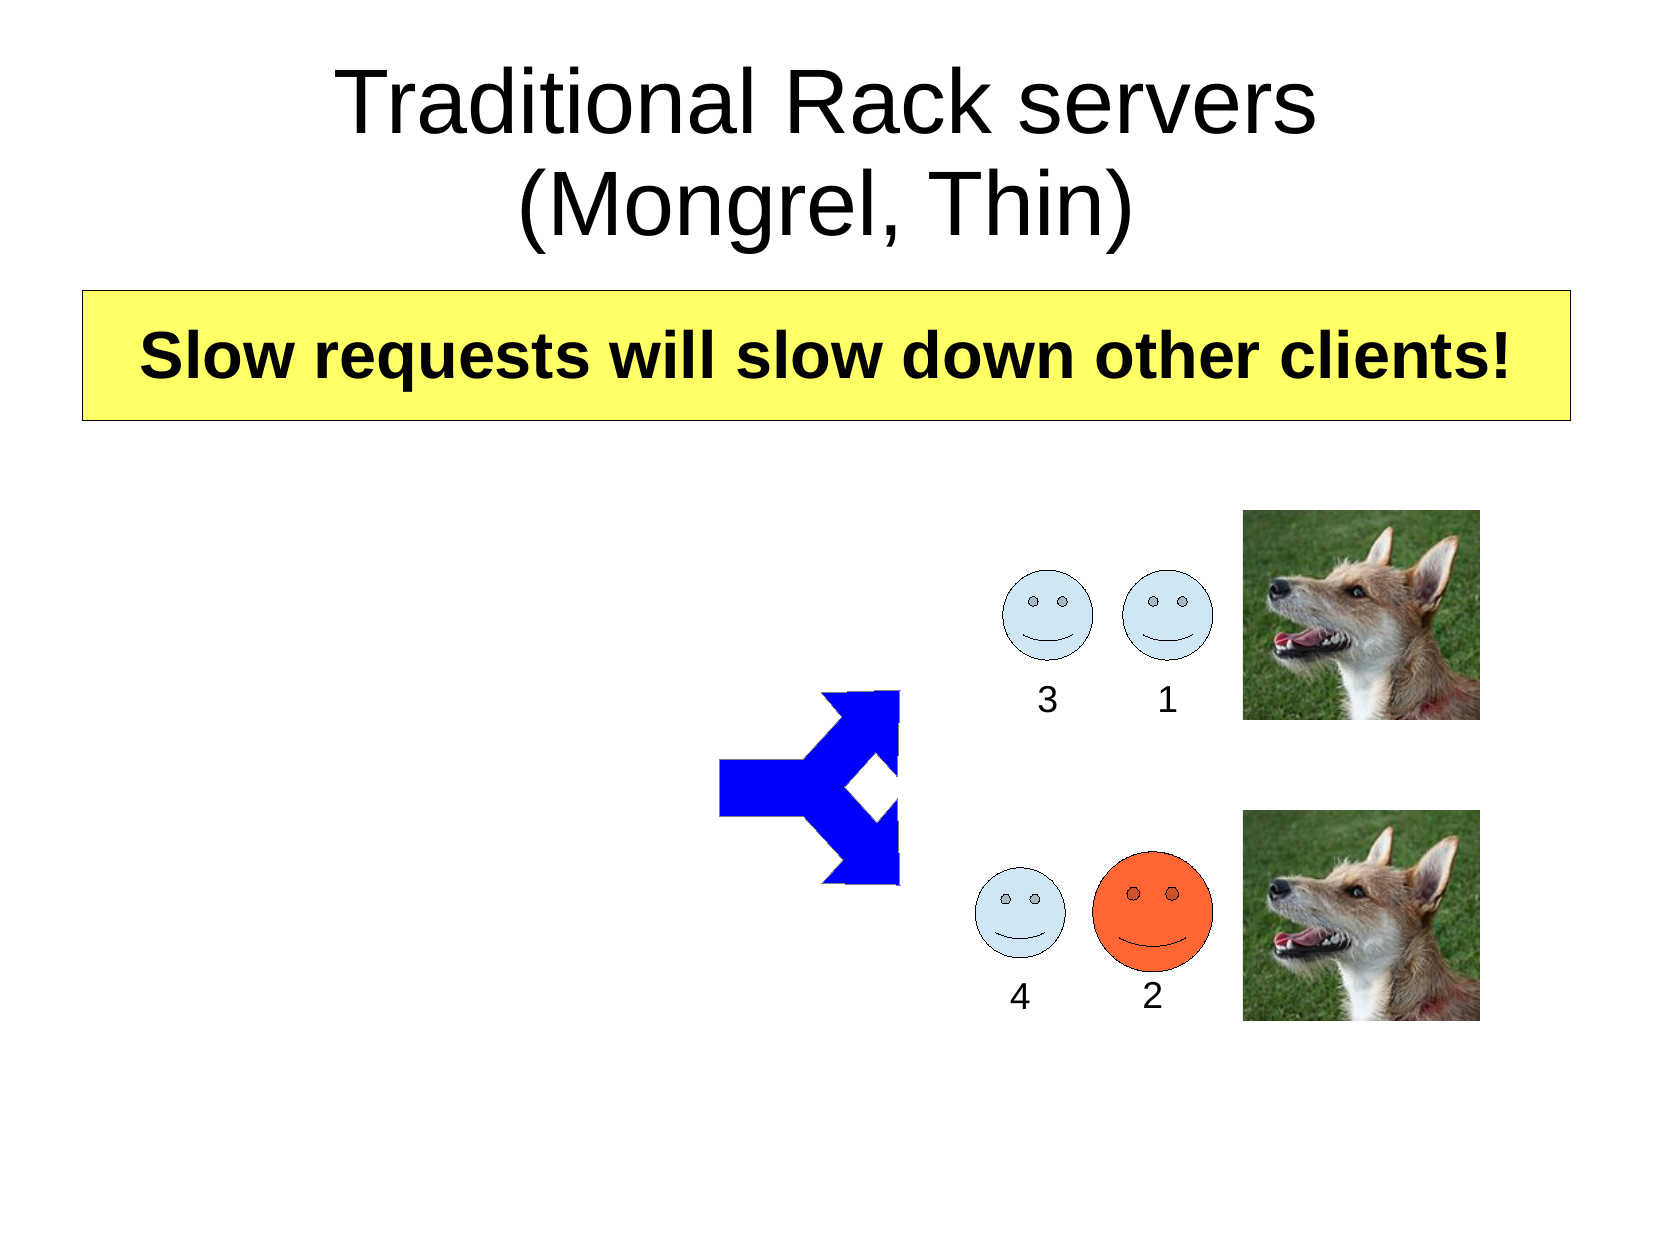

# Traditional Rack servers (Mongrel, Thin)
Slow requests will slow down other clients!
3
1
2
4